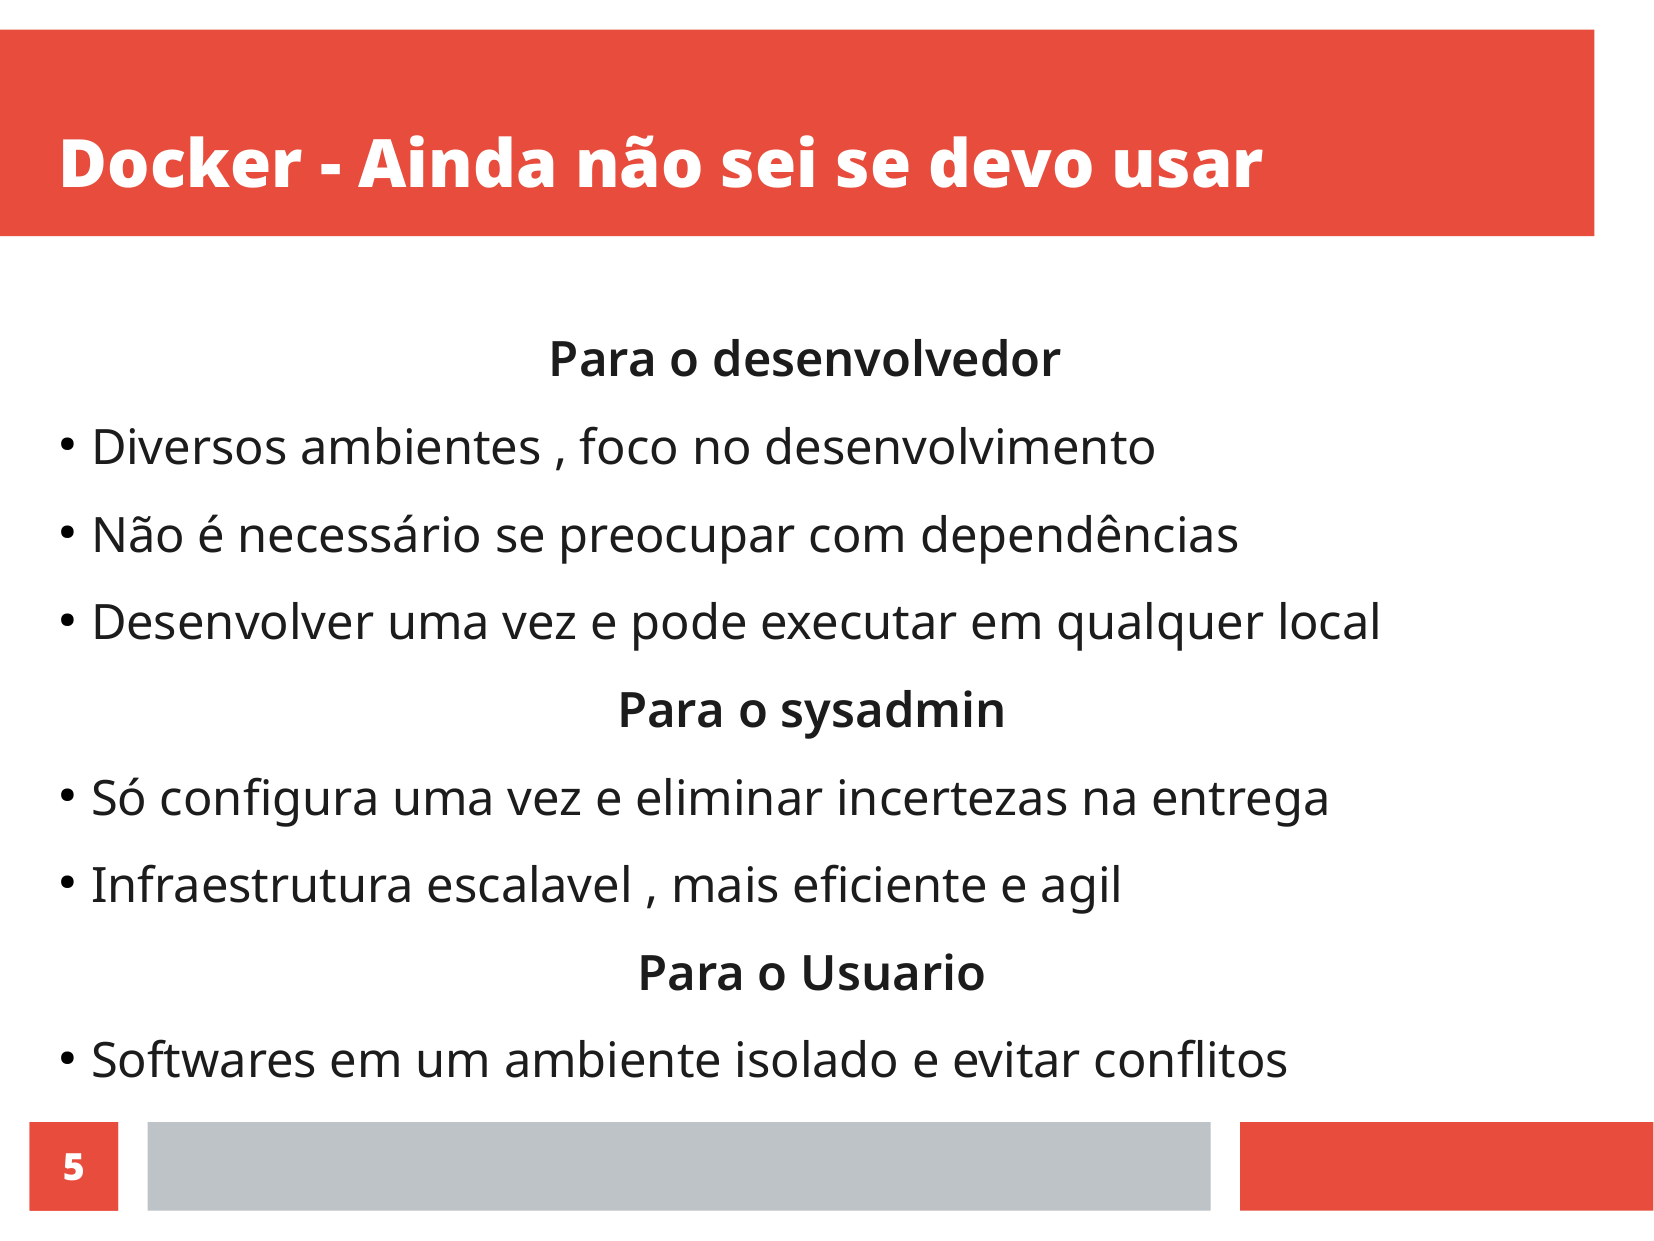

# Docker - Ainda não sei se devo usar
Para o desenvolvedor
Diversos ambientes , foco no desenvolvimento
Não é necessário se preocupar com dependências
Desenvolver uma vez e pode executar em qualquer local
Para o sysadmin
Só configura uma vez e eliminar incertezas na entrega
Infraestrutura escalavel , mais eficiente e agil
Para o Usuario
Softwares em um ambiente isolado e evitar conflitos
5